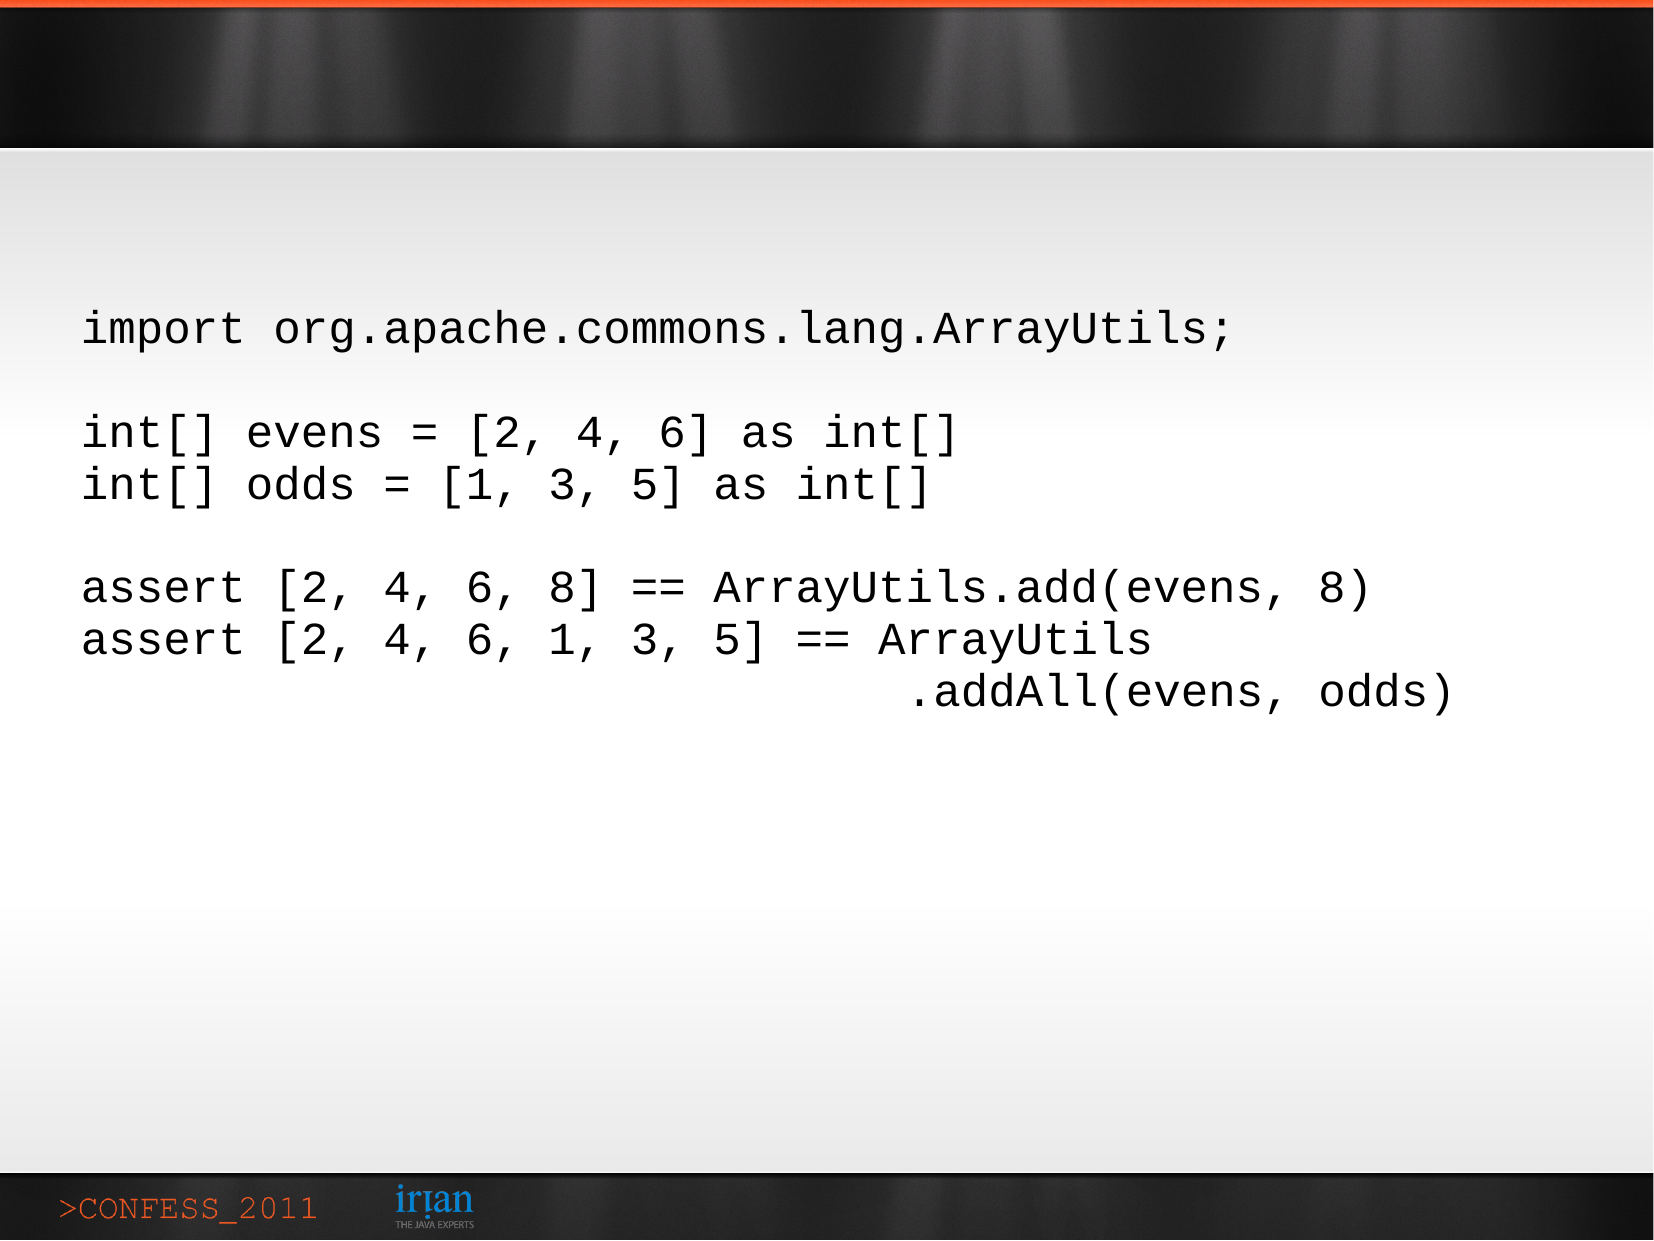

#
import org.apache.commons.lang.ArrayUtils;
int[] evens = [2, 4, 6] as int[]
int[] odds = [1, 3, 5] as int[]
assert [2, 4, 6, 8] == ArrayUtils.add(evens, 8)
assert [2, 4, 6, 1, 3, 5] == ArrayUtils
											.addAll(evens, odds)